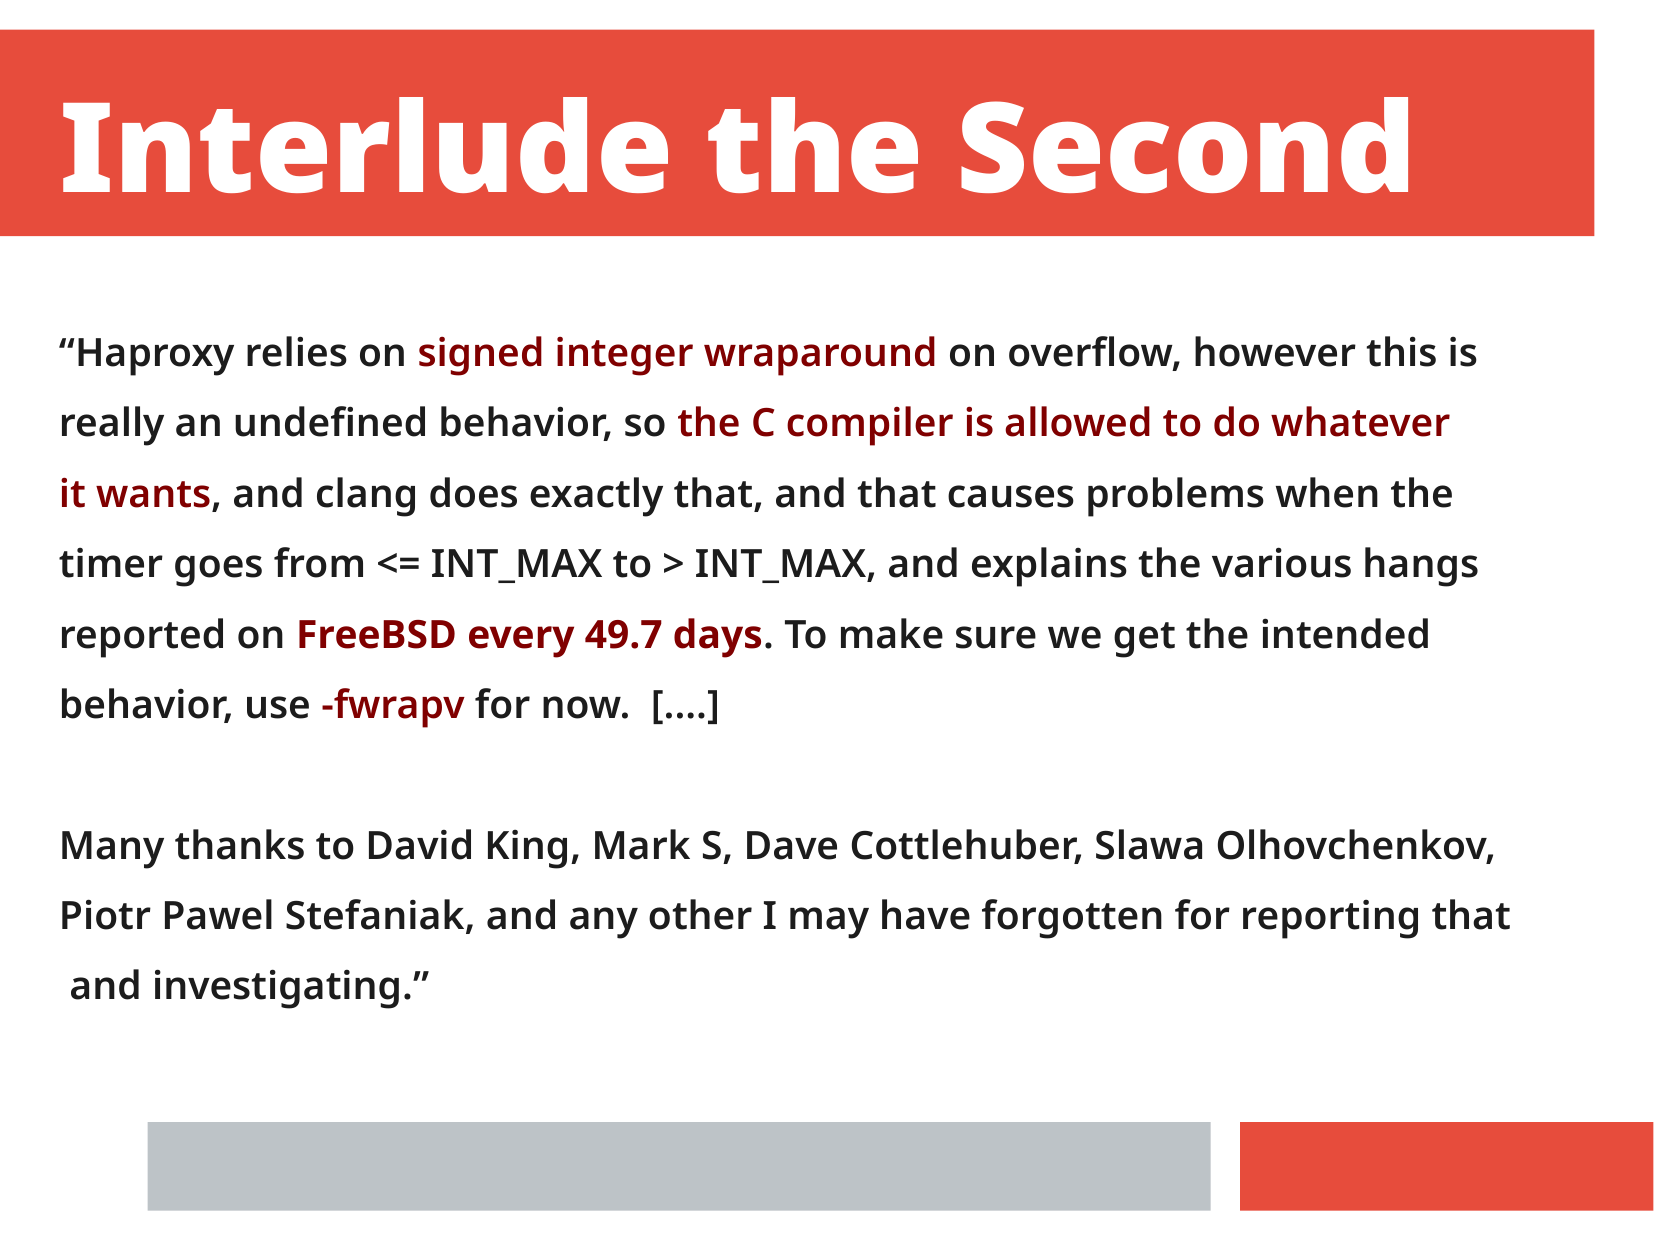

# Interlude the Second
“Haproxy relies on signed integer wraparound on overflow, however this is
really an undefined behavior, so the C compiler is allowed to do whatever
it wants, and clang does exactly that, and that causes problems when the
timer goes from <= INT_MAX to > INT_MAX, and explains the various hangs
reported on FreeBSD every 49.7 days. To make sure we get the intended
behavior, use -fwrapv for now. [.…]
Many thanks to David King, Mark S, Dave Cottlehuber, Slawa Olhovchenkov,
Piotr Pawel Stefaniak, and any other I may have forgotten for reporting that
 and investigating.”